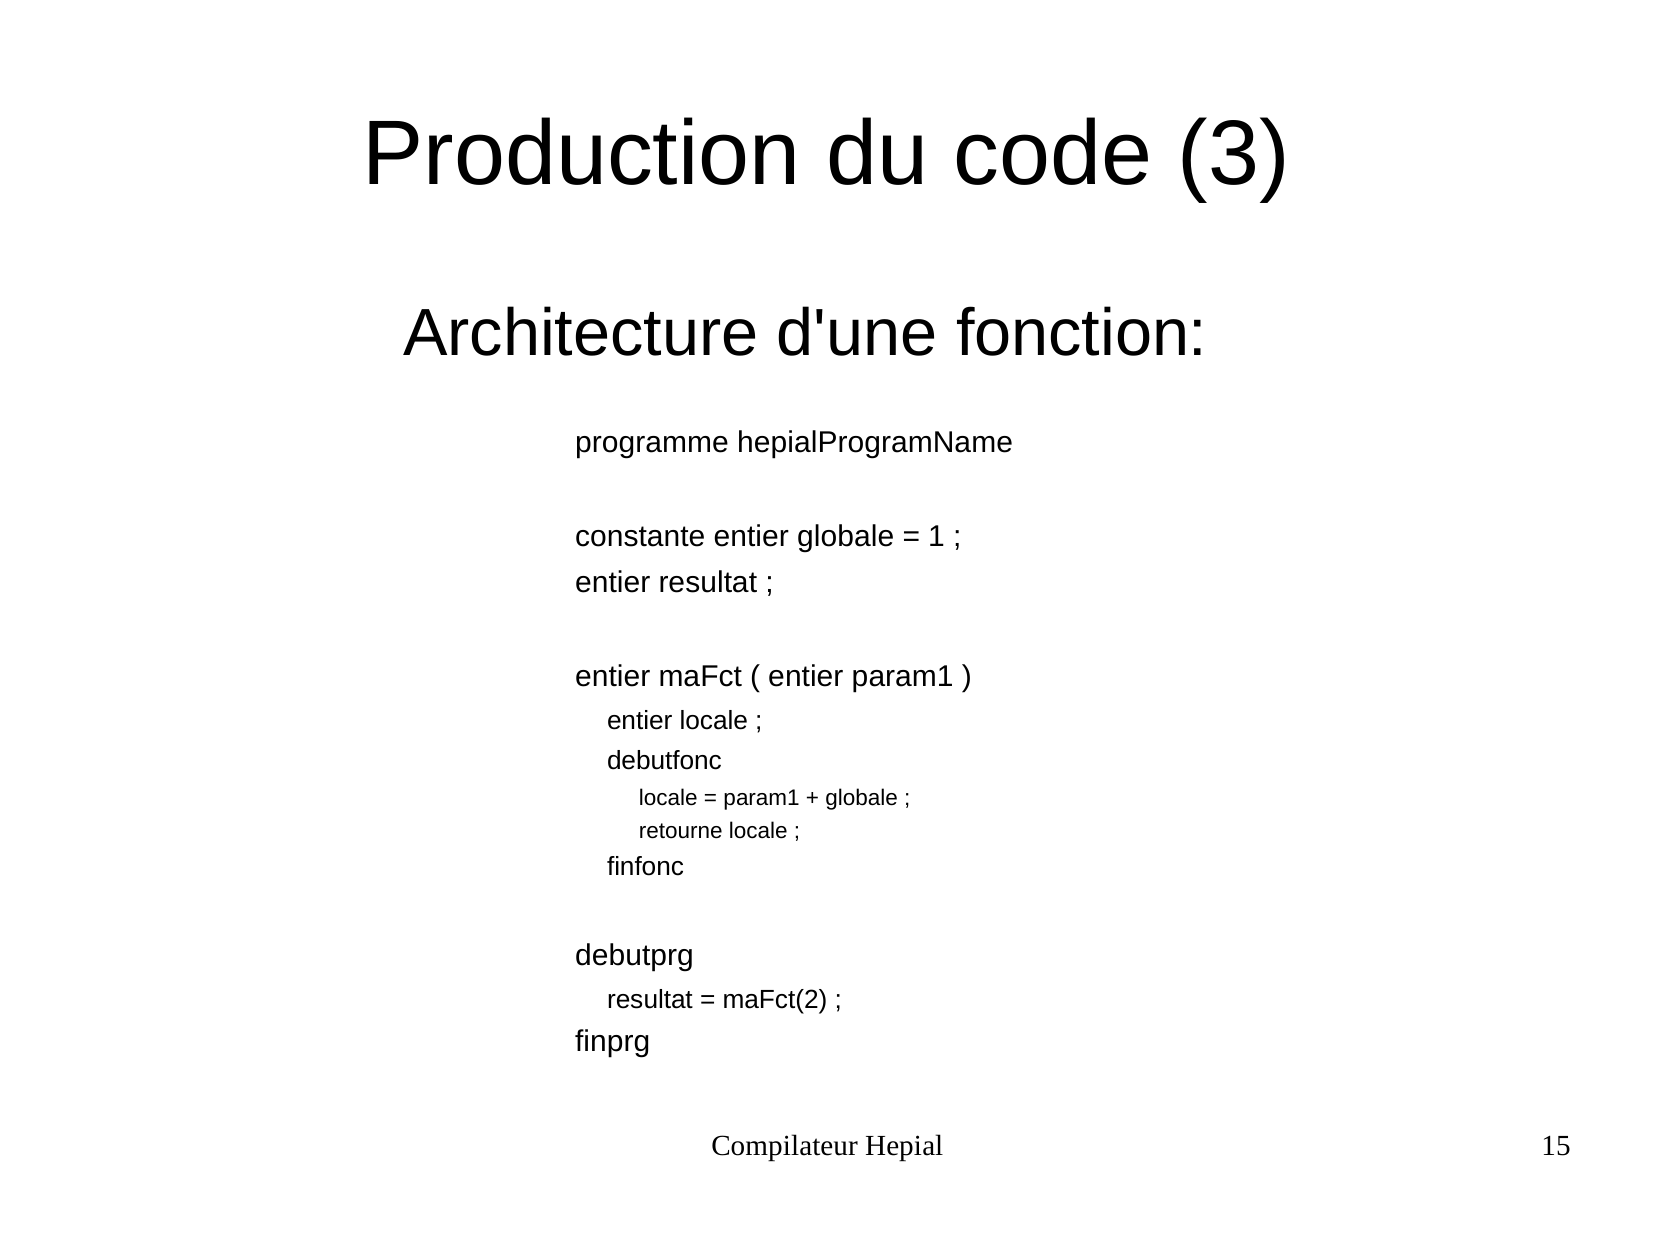

# Production du code (3)
Architecture d'une fonction:
programme hepialProgramName
constante entier globale = 1 ;
entier resultat ;
entier maFct ( entier param1 )
entier locale ;
debutfonc
locale = param1 + globale ;
retourne locale ;
finfonc
debutprg
resultat = maFct(2) ;
finprg
Compilateur Hepial
15